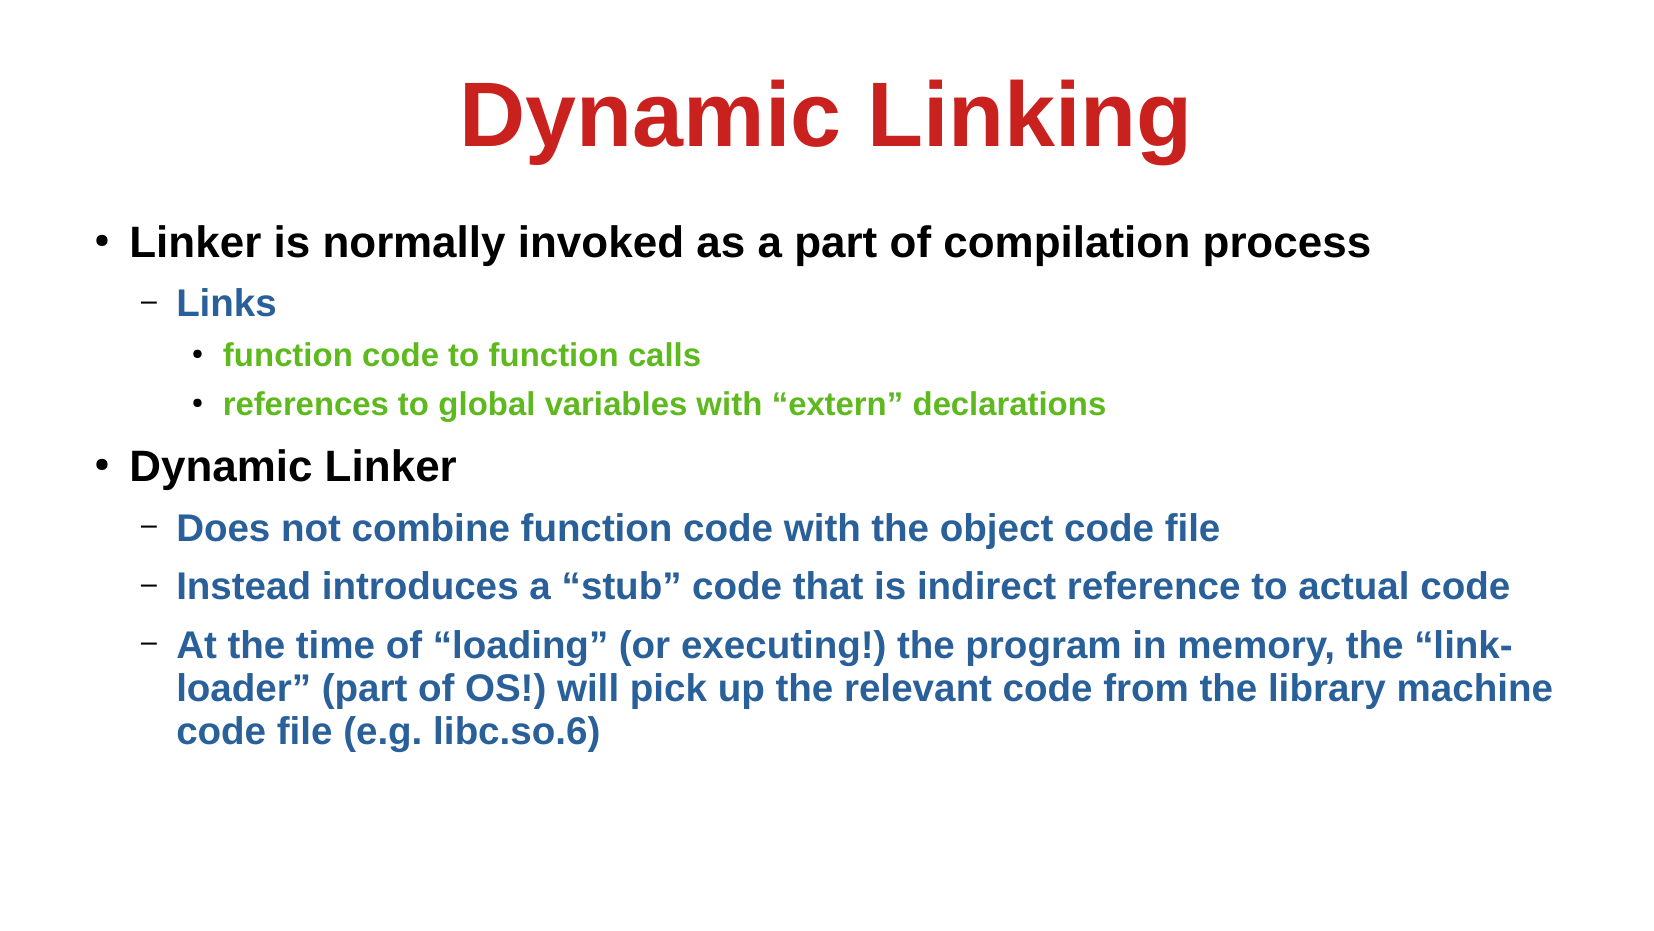

# Dynamic Linking
Linker is normally invoked as a part of compilation process
Links
function code to function calls
references to global variables with “extern” declarations
Dynamic Linker
Does not combine function code with the object code file
Instead introduces a “stub” code that is indirect reference to actual code
At the time of “loading” (or executing!) the program in memory, the “link-loader” (part of OS!) will pick up the relevant code from the library machine code file (e.g. libc.so.6)